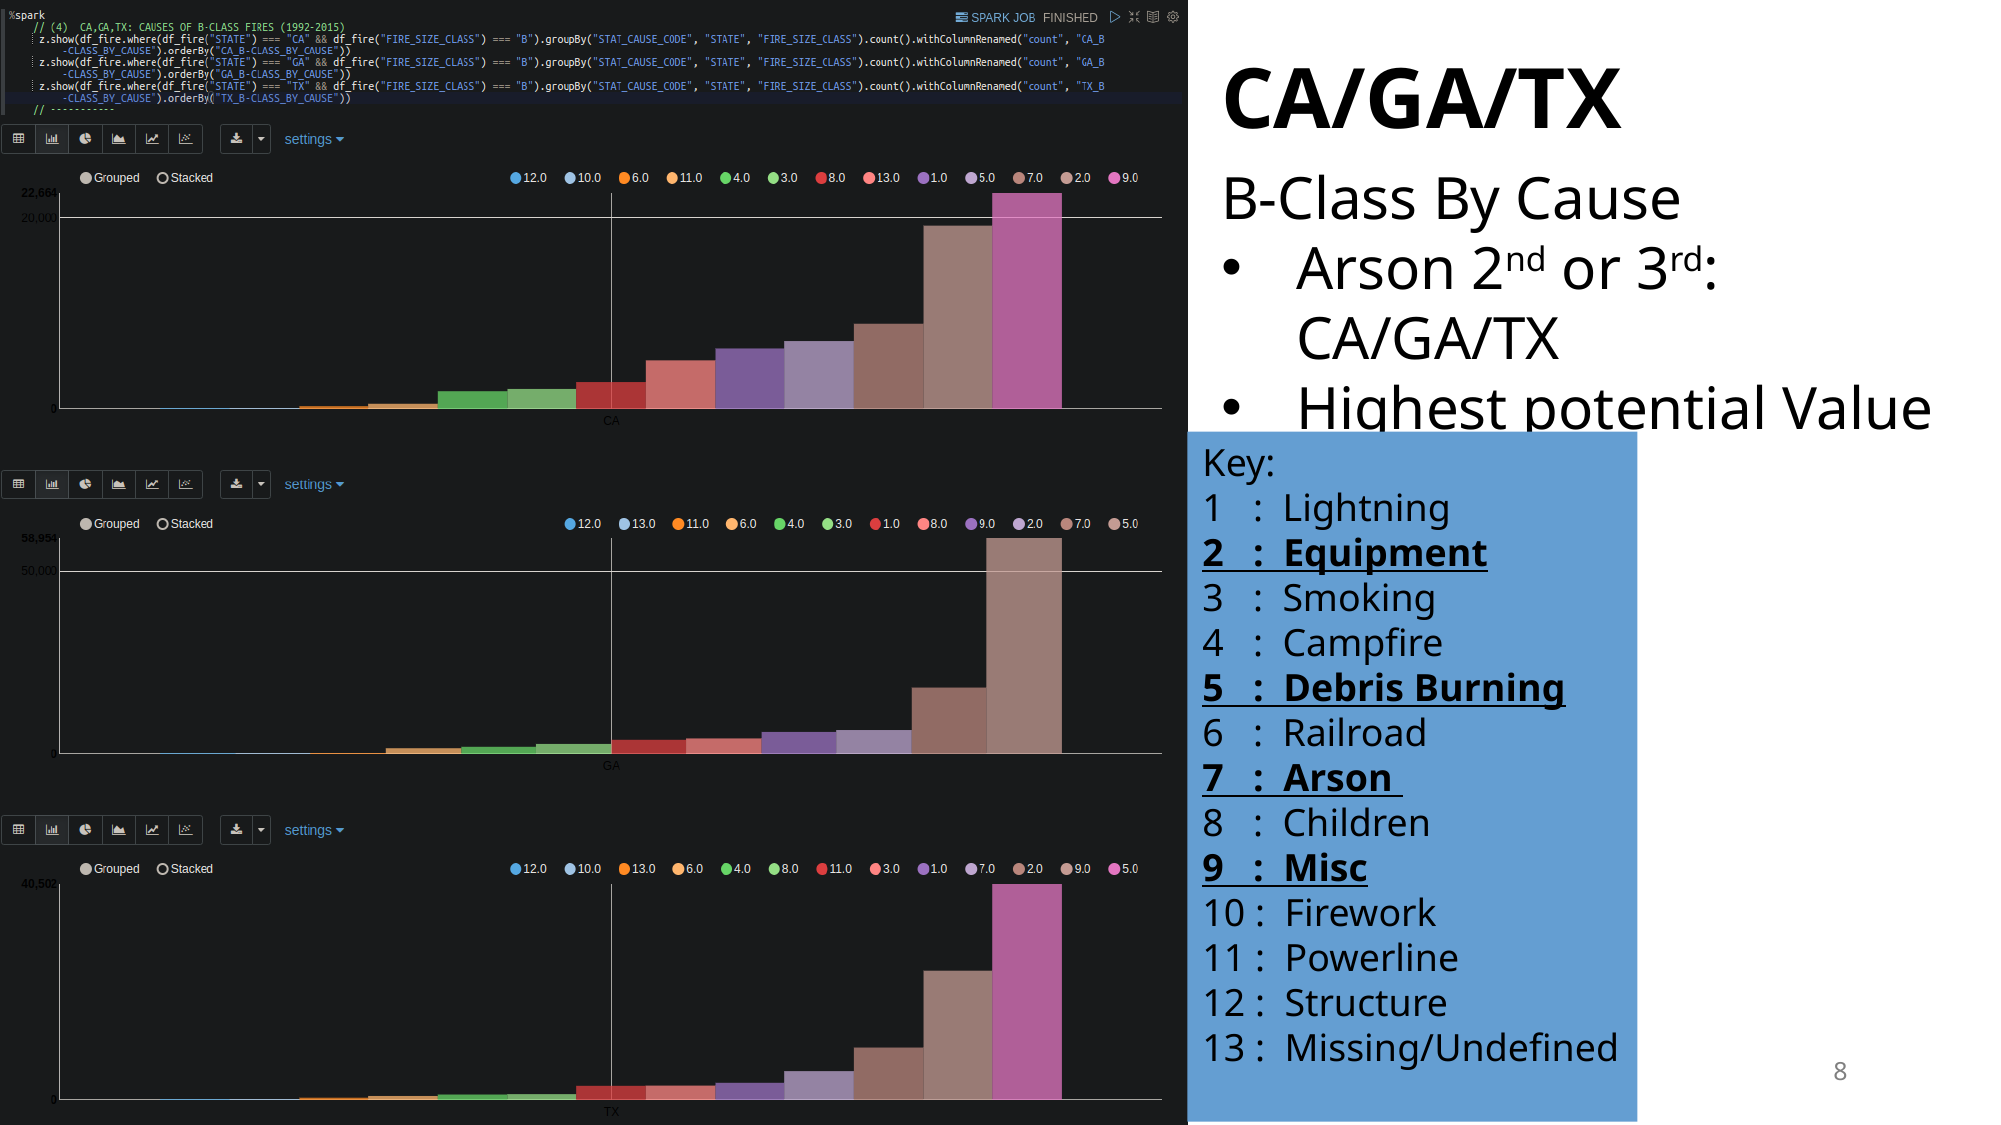

CA/GA/TX
B-Class By Cause
Arson 2nd or 3rd: CA/GA/TX
Highest potential Value
Key:
1 : Lightning
2 : Equipment
3 : Smoking
4 : Campfire
5 : Debris Burning
6 : Railroad
7 : Arson
8 : Children
9 : Misc
10 : Firework
11 : Powerline
12 : Structure
13 : Missing/Undefined
20XX